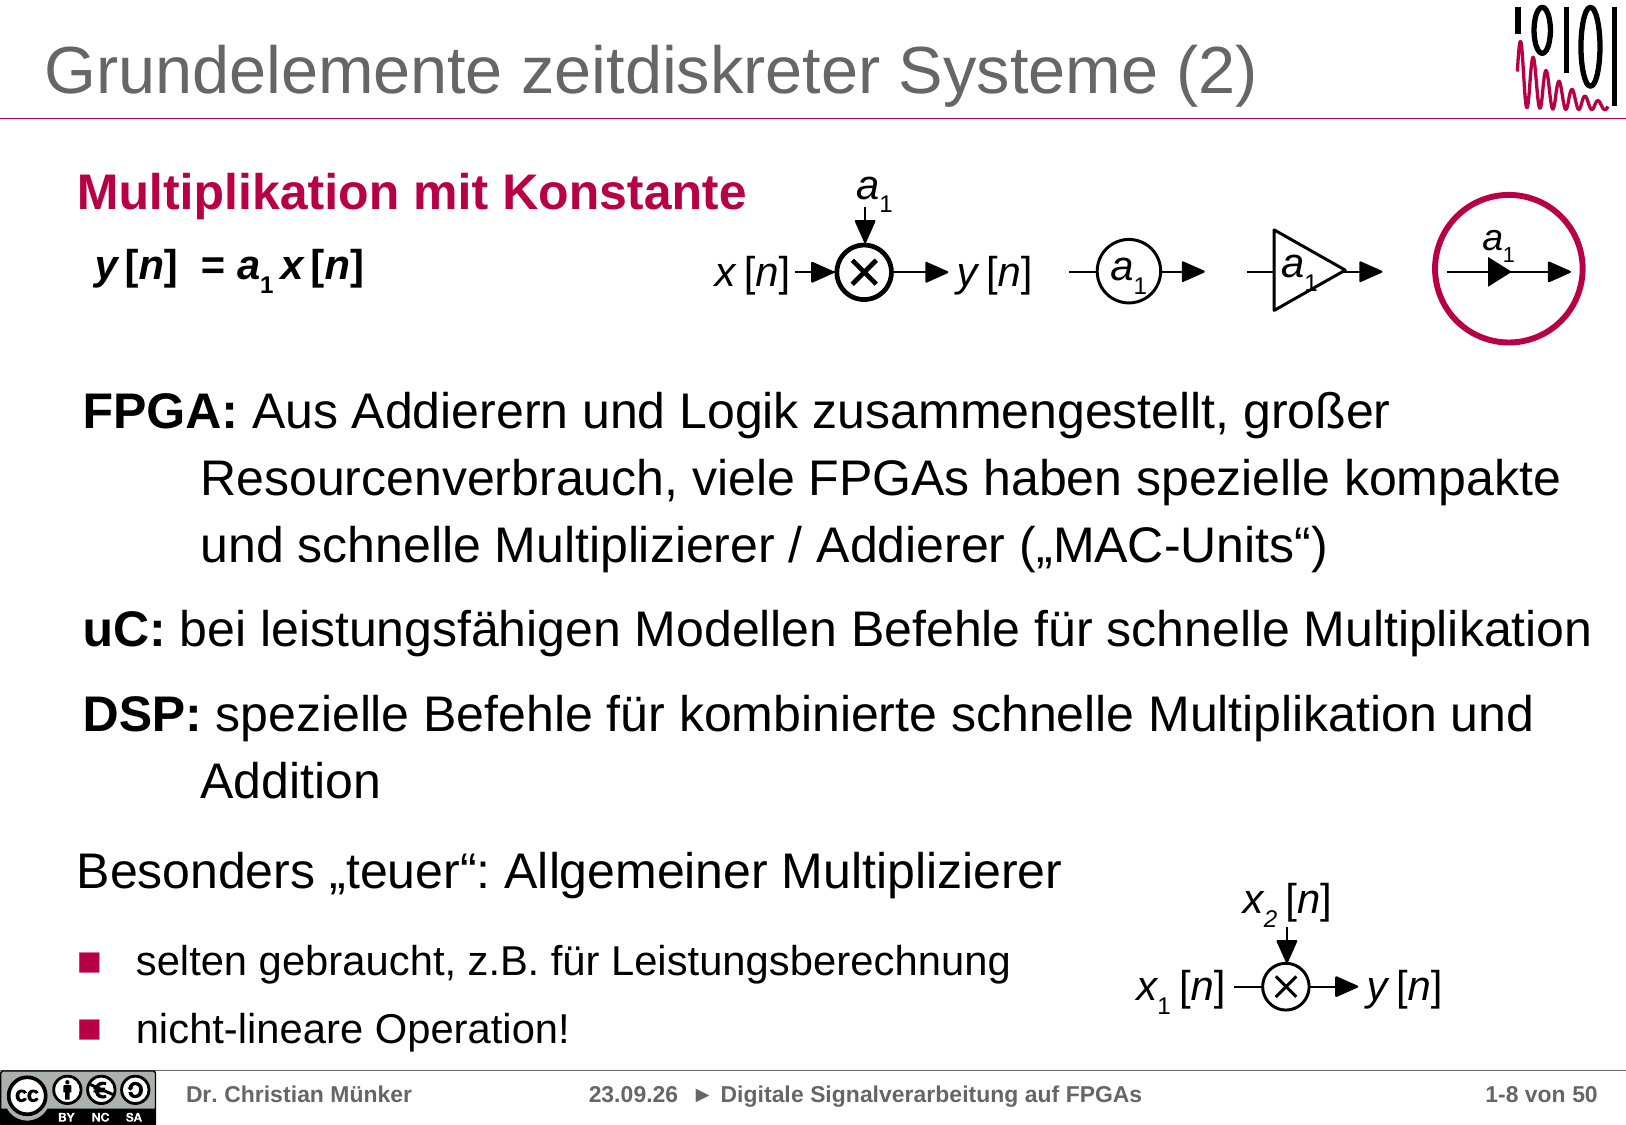

# Grundelemente zeitdiskreter Systeme (2)
Multiplikation mit Konstante
a1
x [n]
y [n]
a1
a1
a1
y [n] = a1 x [n]
FPGA: Aus Addierern und Logik zusammengestellt, großer Resourcenverbrauch, viele FPGAs haben spezielle kompakte und schnelle Multiplizierer / Addierer („MAC-Units“)
uC: bei leistungsfähigen Modellen Befehle für schnelle Multiplikation
DSP: spezielle Befehle für kombinierte schnelle Multiplikation und Addition
Besonders „teuer“: Allgemeiner Multiplizierer
selten gebraucht, z.B. für Leistungsberechnung
nicht-lineare Operation!
x2 [n]
x1 [n]
y [n]